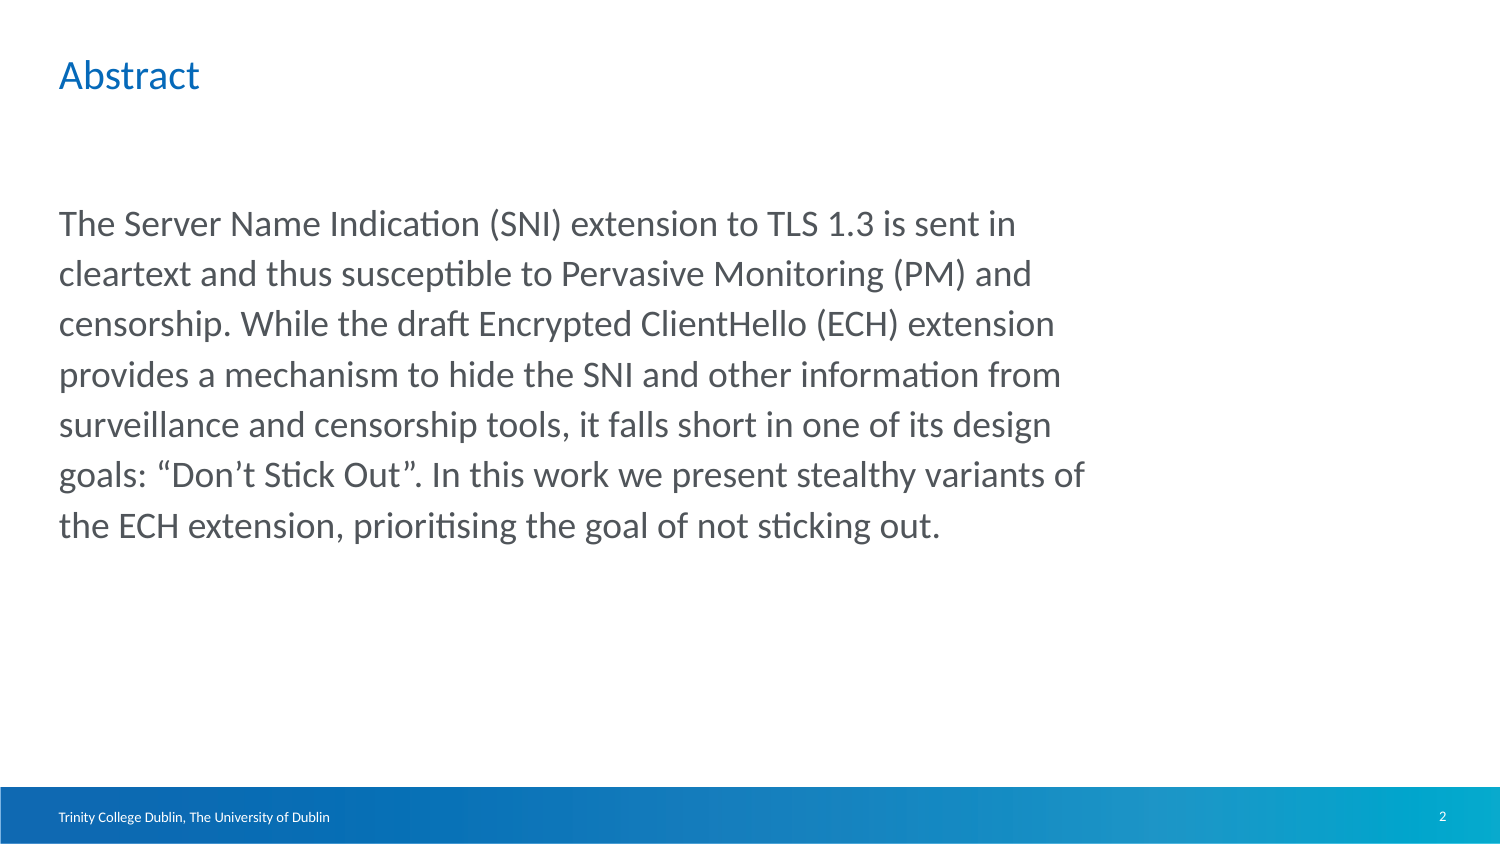

# Abstract
The Server Name Indication (SNI) extension to TLS 1.3 is sent in cleartext and thus susceptible to Pervasive Monitoring (PM) and censorship. While the draft Encrypted ClientHello (ECH) extension provides a mechanism to hide the SNI and other information from surveillance and censorship tools, it falls short in one of its design goals: “Don’t Stick Out”. In this work we present stealthy variants of the ECH extension, prioritising the goal of not sticking out.